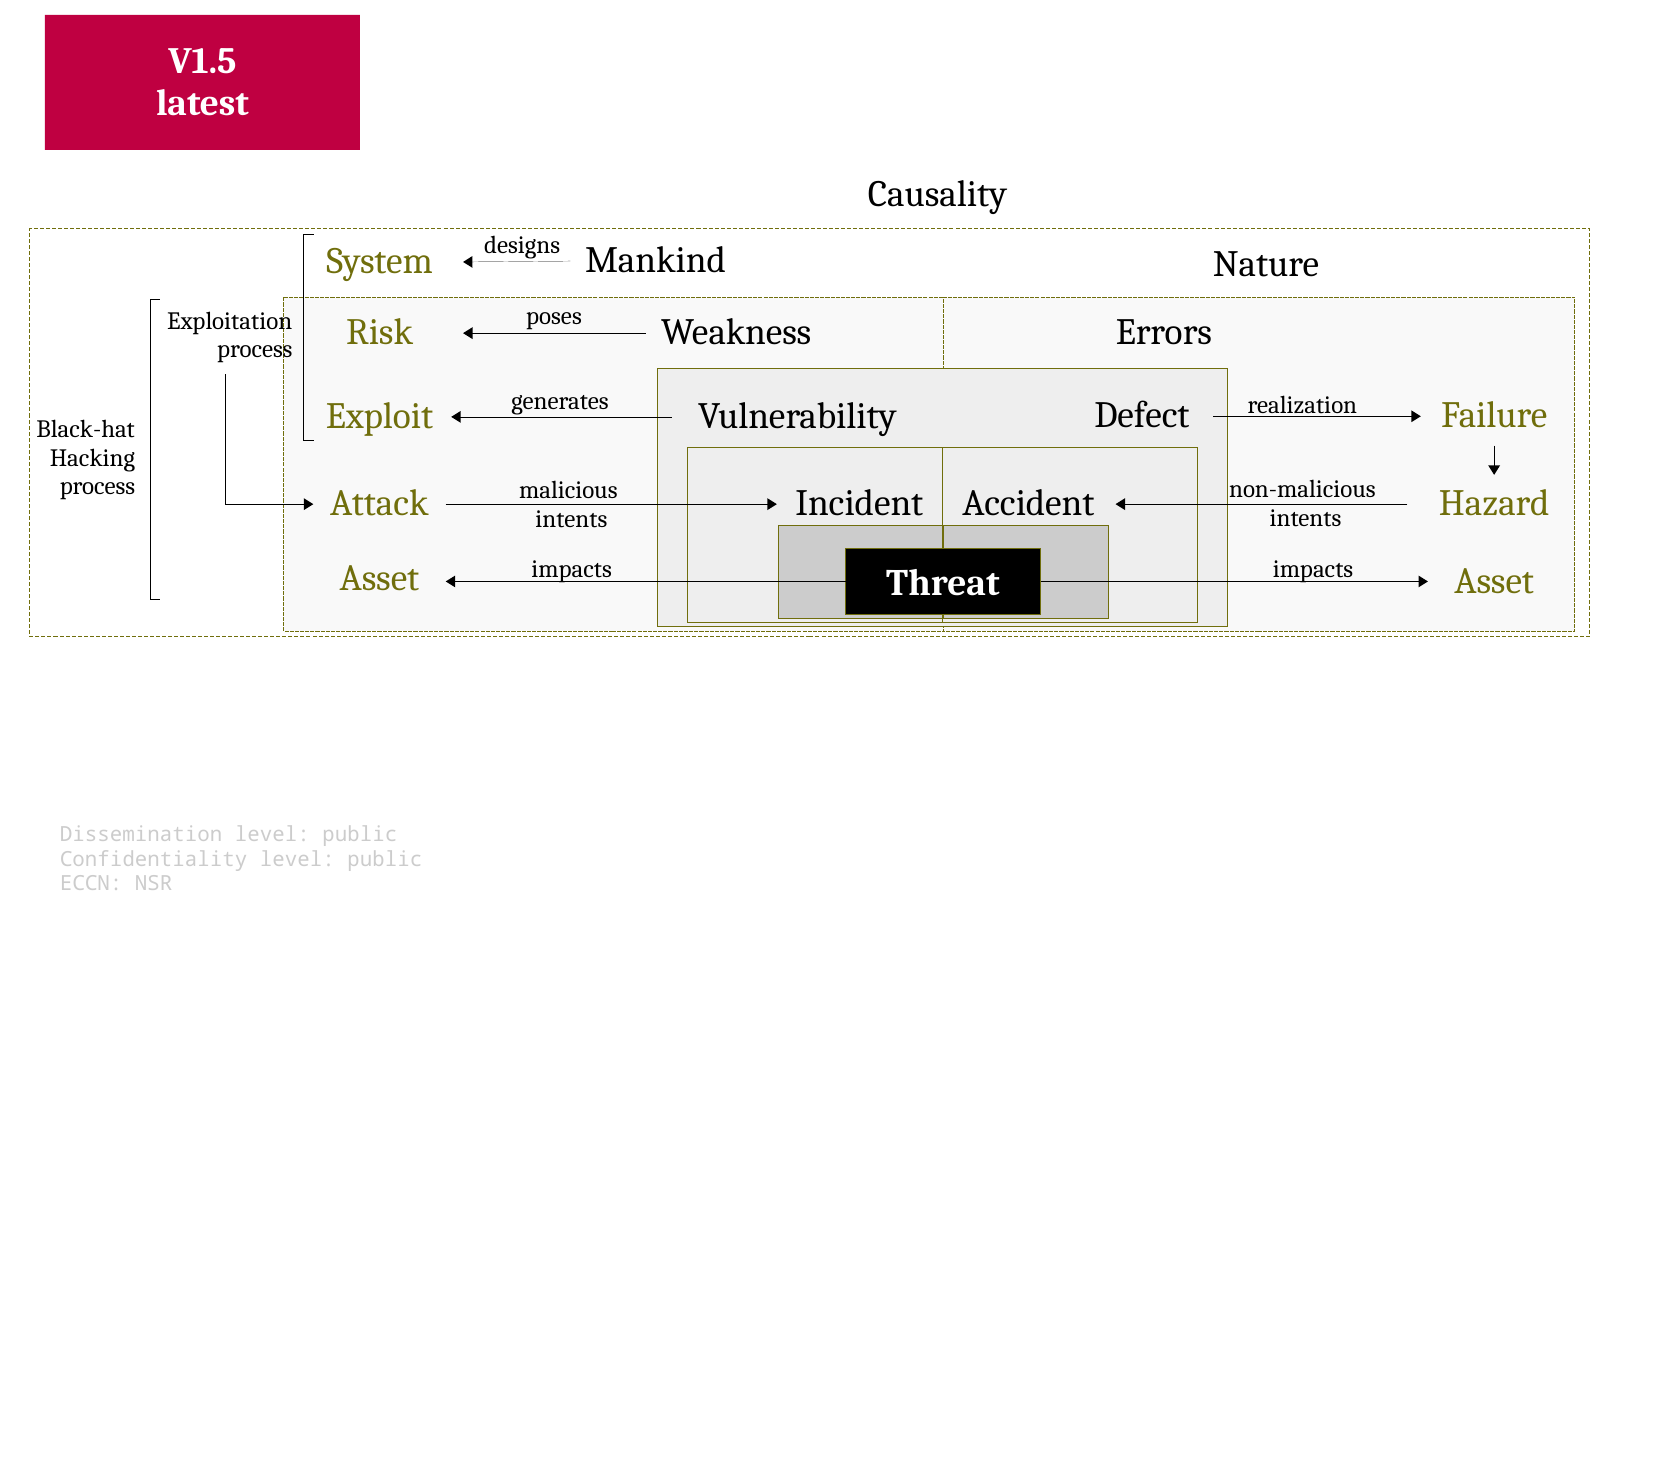

V1.5
latest
Causality
designs
Mankind
System
Nature
poses
Exploitation
process
Risk
Weakness
Errors
generates
realization
Defect
Failure
Exploit
Vulnerability
Black-hat
Hacking
process
non-malicious
intents
malicious
intents
Attack
Incident
Accident
Hazard
impacts
impacts
Threat
Asset
Asset
Dissemination level: public
Confidentiality level: public
ECCN: NSR